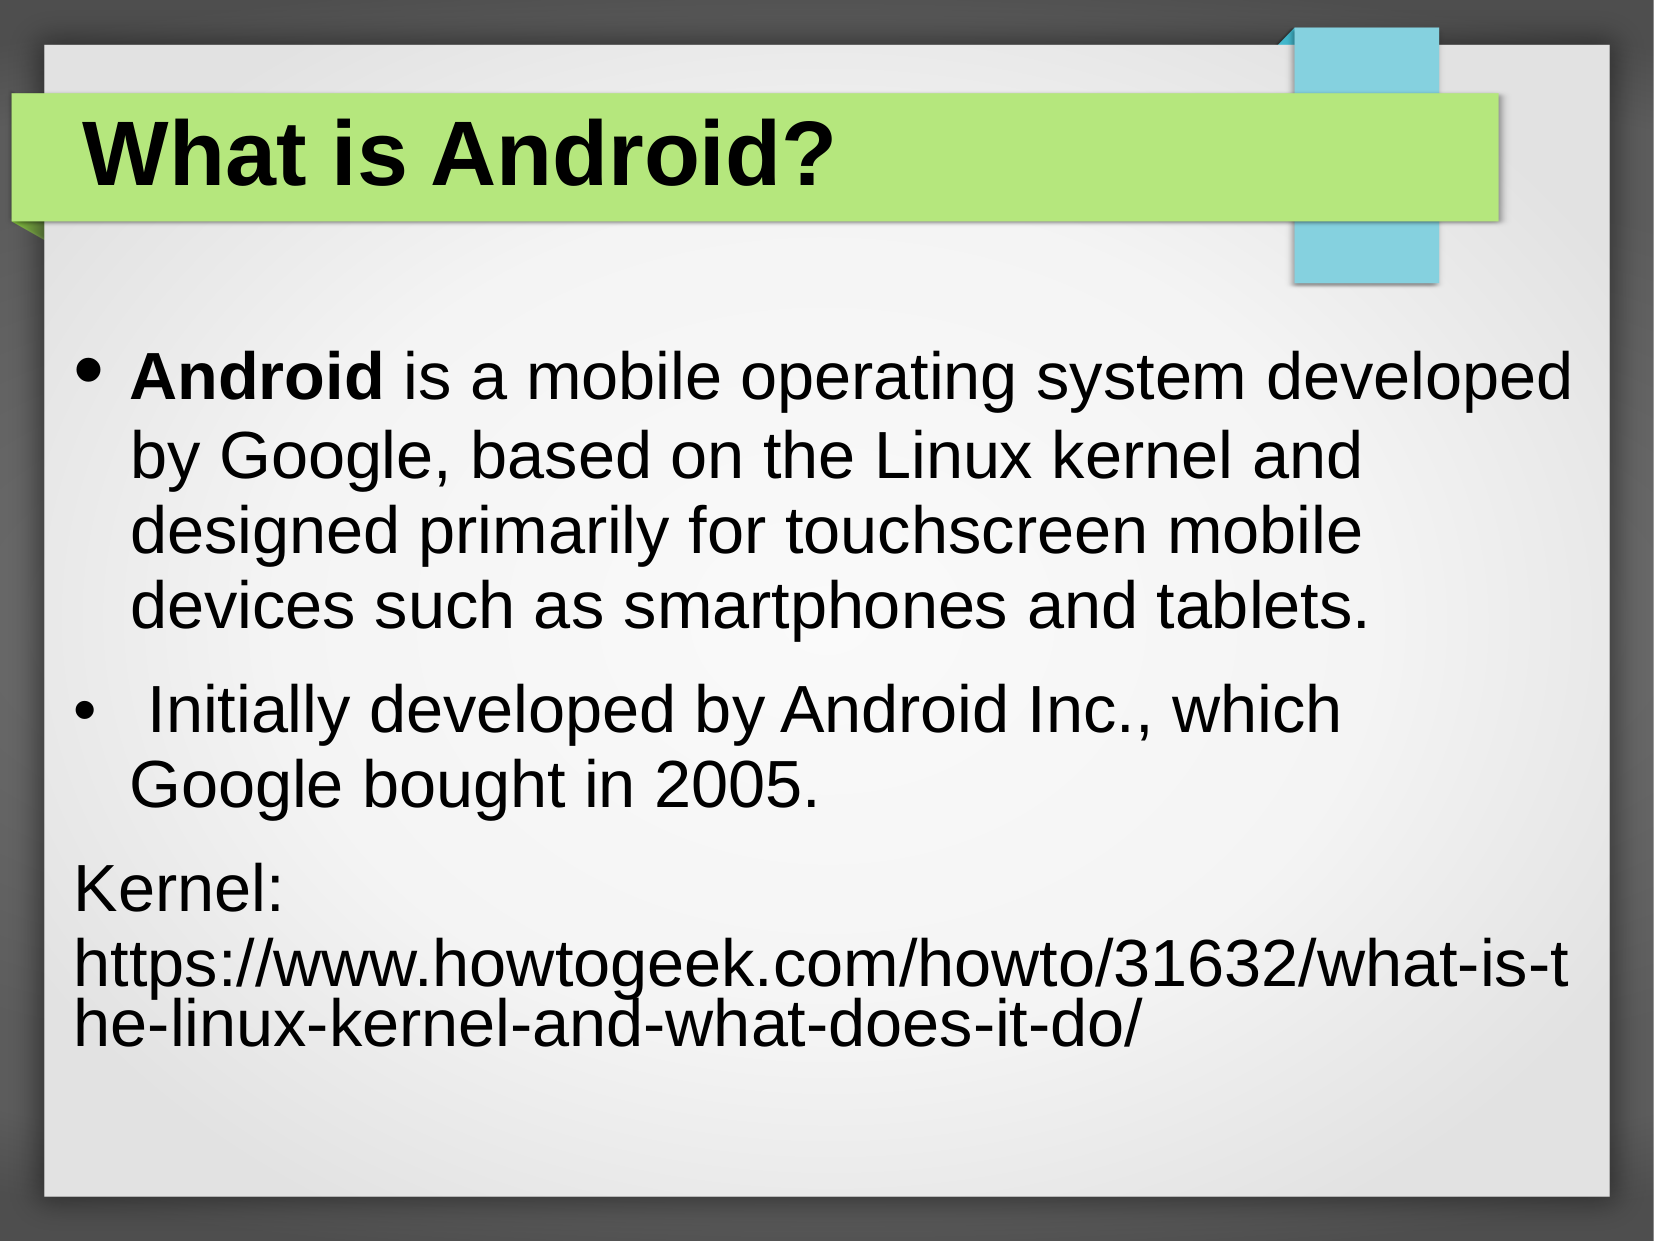

# What is Android?
• Android is a mobile operating system developed by Google, based on the Linux kernel and designed primarily for touchscreen mobile devices such as smartphones and tablets.
•	Initially developed by Android Inc., which Google bought in 2005.
Kernel:https://www.howtogeek.com/howto/31632/what-is-the-linux-kernel-and-what-does-it-do/